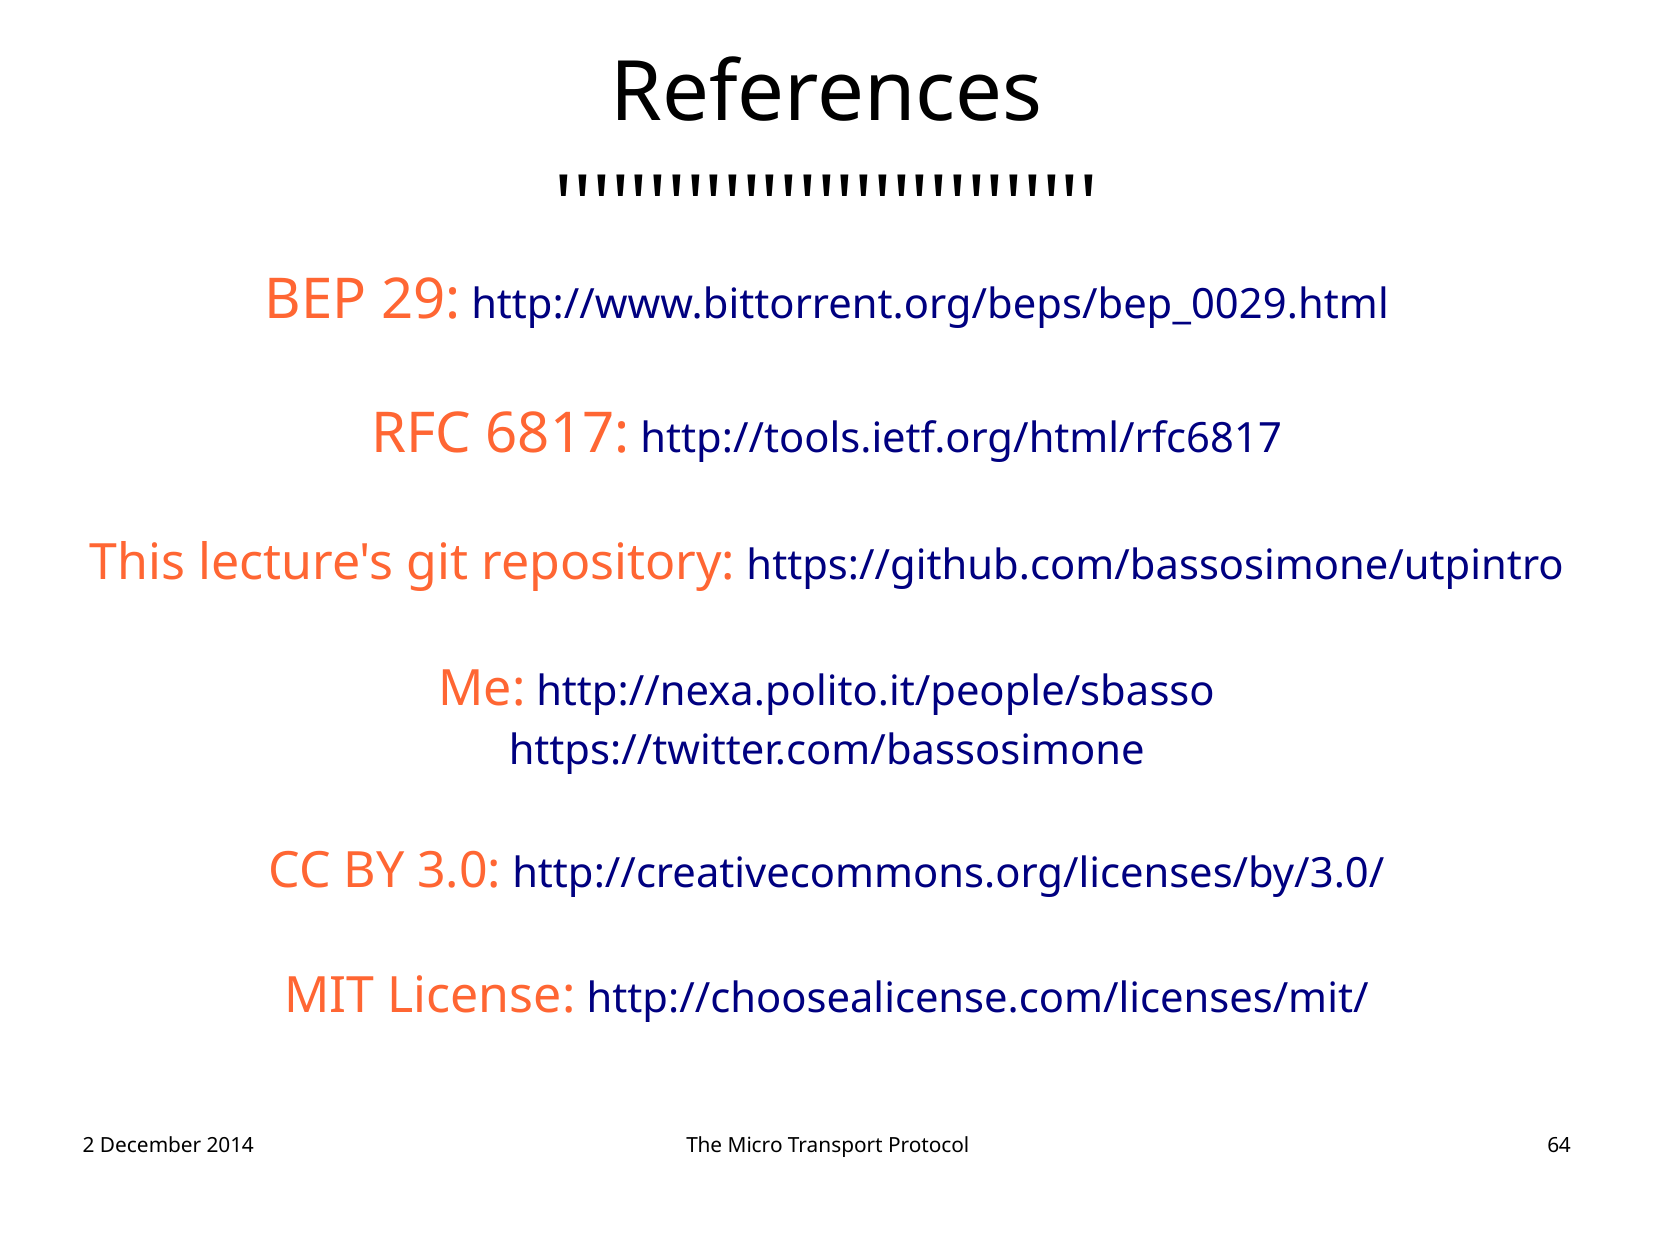

# References
'''''''''''''''''''''''''''''
BEP 29: http://www.bittorrent.org/beps/bep_0029.html
RFC 6817: http://tools.ietf.org/html/rfc6817
This lecture's git repository: https://github.com/bassosimone/utpintro
Me: http://nexa.polito.it/people/sbasso
https://twitter.com/bassosimone
CC BY 3.0: http://creativecommons.org/licenses/by/3.0/
MIT License: http://choosealicense.com/licenses/mit/
2 December 2014
The Micro Transport Protocol
64